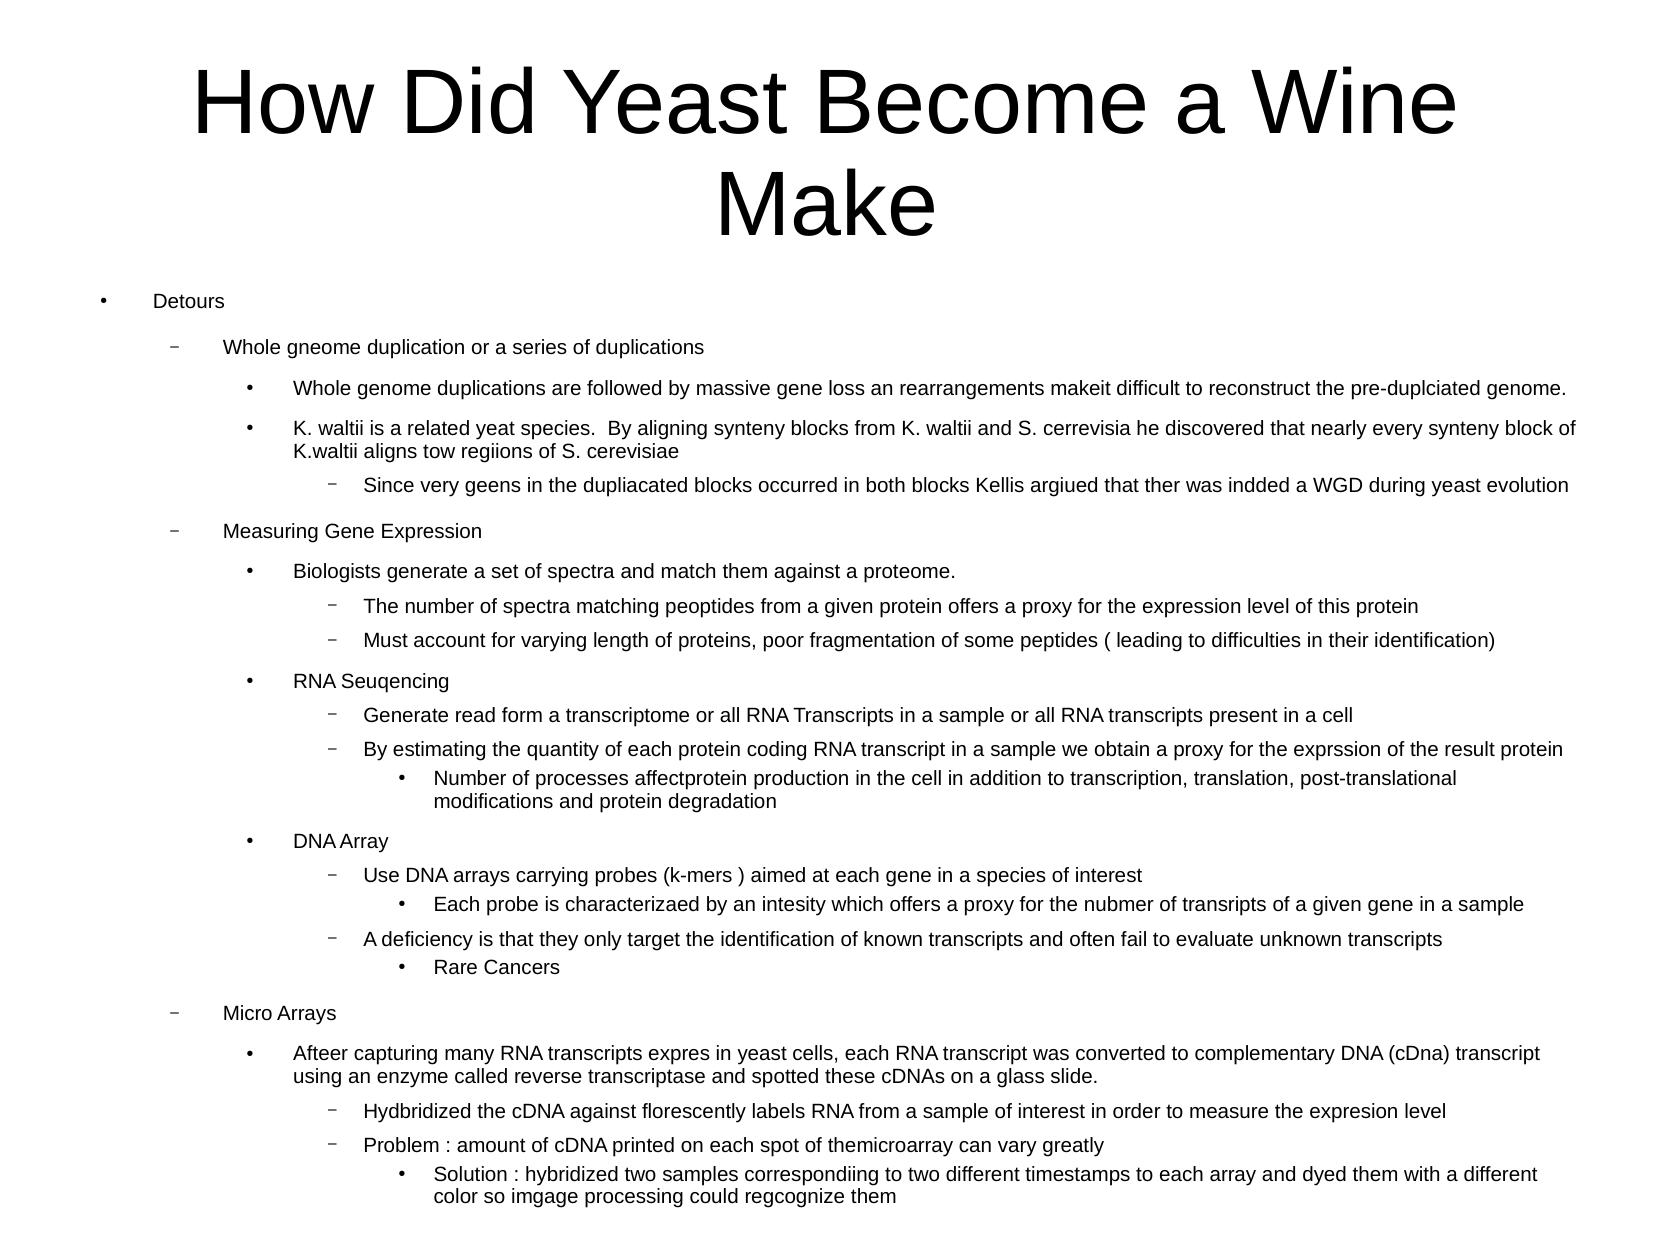

# How Did Yeast Become a Wine Make
Detours
Whole gneome duplication or a series of duplications
Whole genome duplications are followed by massive gene loss an rearrangements makeit difficult to reconstruct the pre-duplciated genome.
K. waltii is a related yeat species. By aligning synteny blocks from K. waltii and S. cerrevisia he discovered that nearly every synteny block of K.waltii aligns tow regiions of S. cerevisiae
Since very geens in the dupliacated blocks occurred in both blocks Kellis argiued that ther was indded a WGD during yeast evolution
Measuring Gene Expression
Biologists generate a set of spectra and match them against a proteome.
The number of spectra matching peoptides from a given protein offers a proxy for the expression level of this protein
Must account for varying length of proteins, poor fragmentation of some peptides ( leading to difficulties in their identification)
RNA Seuqencing
Generate read form a transcriptome or all RNA Transcripts in a sample or all RNA transcripts present in a cell
By estimating the quantity of each protein coding RNA transcript in a sample we obtain a proxy for the exprssion of the result protein
Number of processes affectprotein production in the cell in addition to transcription, translation, post-translational modifications and protein degradation
DNA Array
Use DNA arrays carrying probes (k-mers ) aimed at each gene in a species of interest
Each probe is characterizaed by an intesity which offers a proxy for the nubmer of transripts of a given gene in a sample
A deficiency is that they only target the identification of known transcripts and often fail to evaluate unknown transcripts
Rare Cancers
Micro Arrays
Afteer capturing many RNA transcripts expres in yeast cells, each RNA transcript was converted to complementary DNA (cDna) transcript using an enzyme called reverse transcriptase and spotted these cDNAs on a glass slide.
Hydbridized the cDNA against florescently labels RNA from a sample of interest in order to measure the expresion level
Problem : amount of cDNA printed on each spot of themicroarray can vary greatly
Solution : hybridized two samples correspondiing to two different timestamps to each array and dyed them with a different color so imgage processing could regcognize them